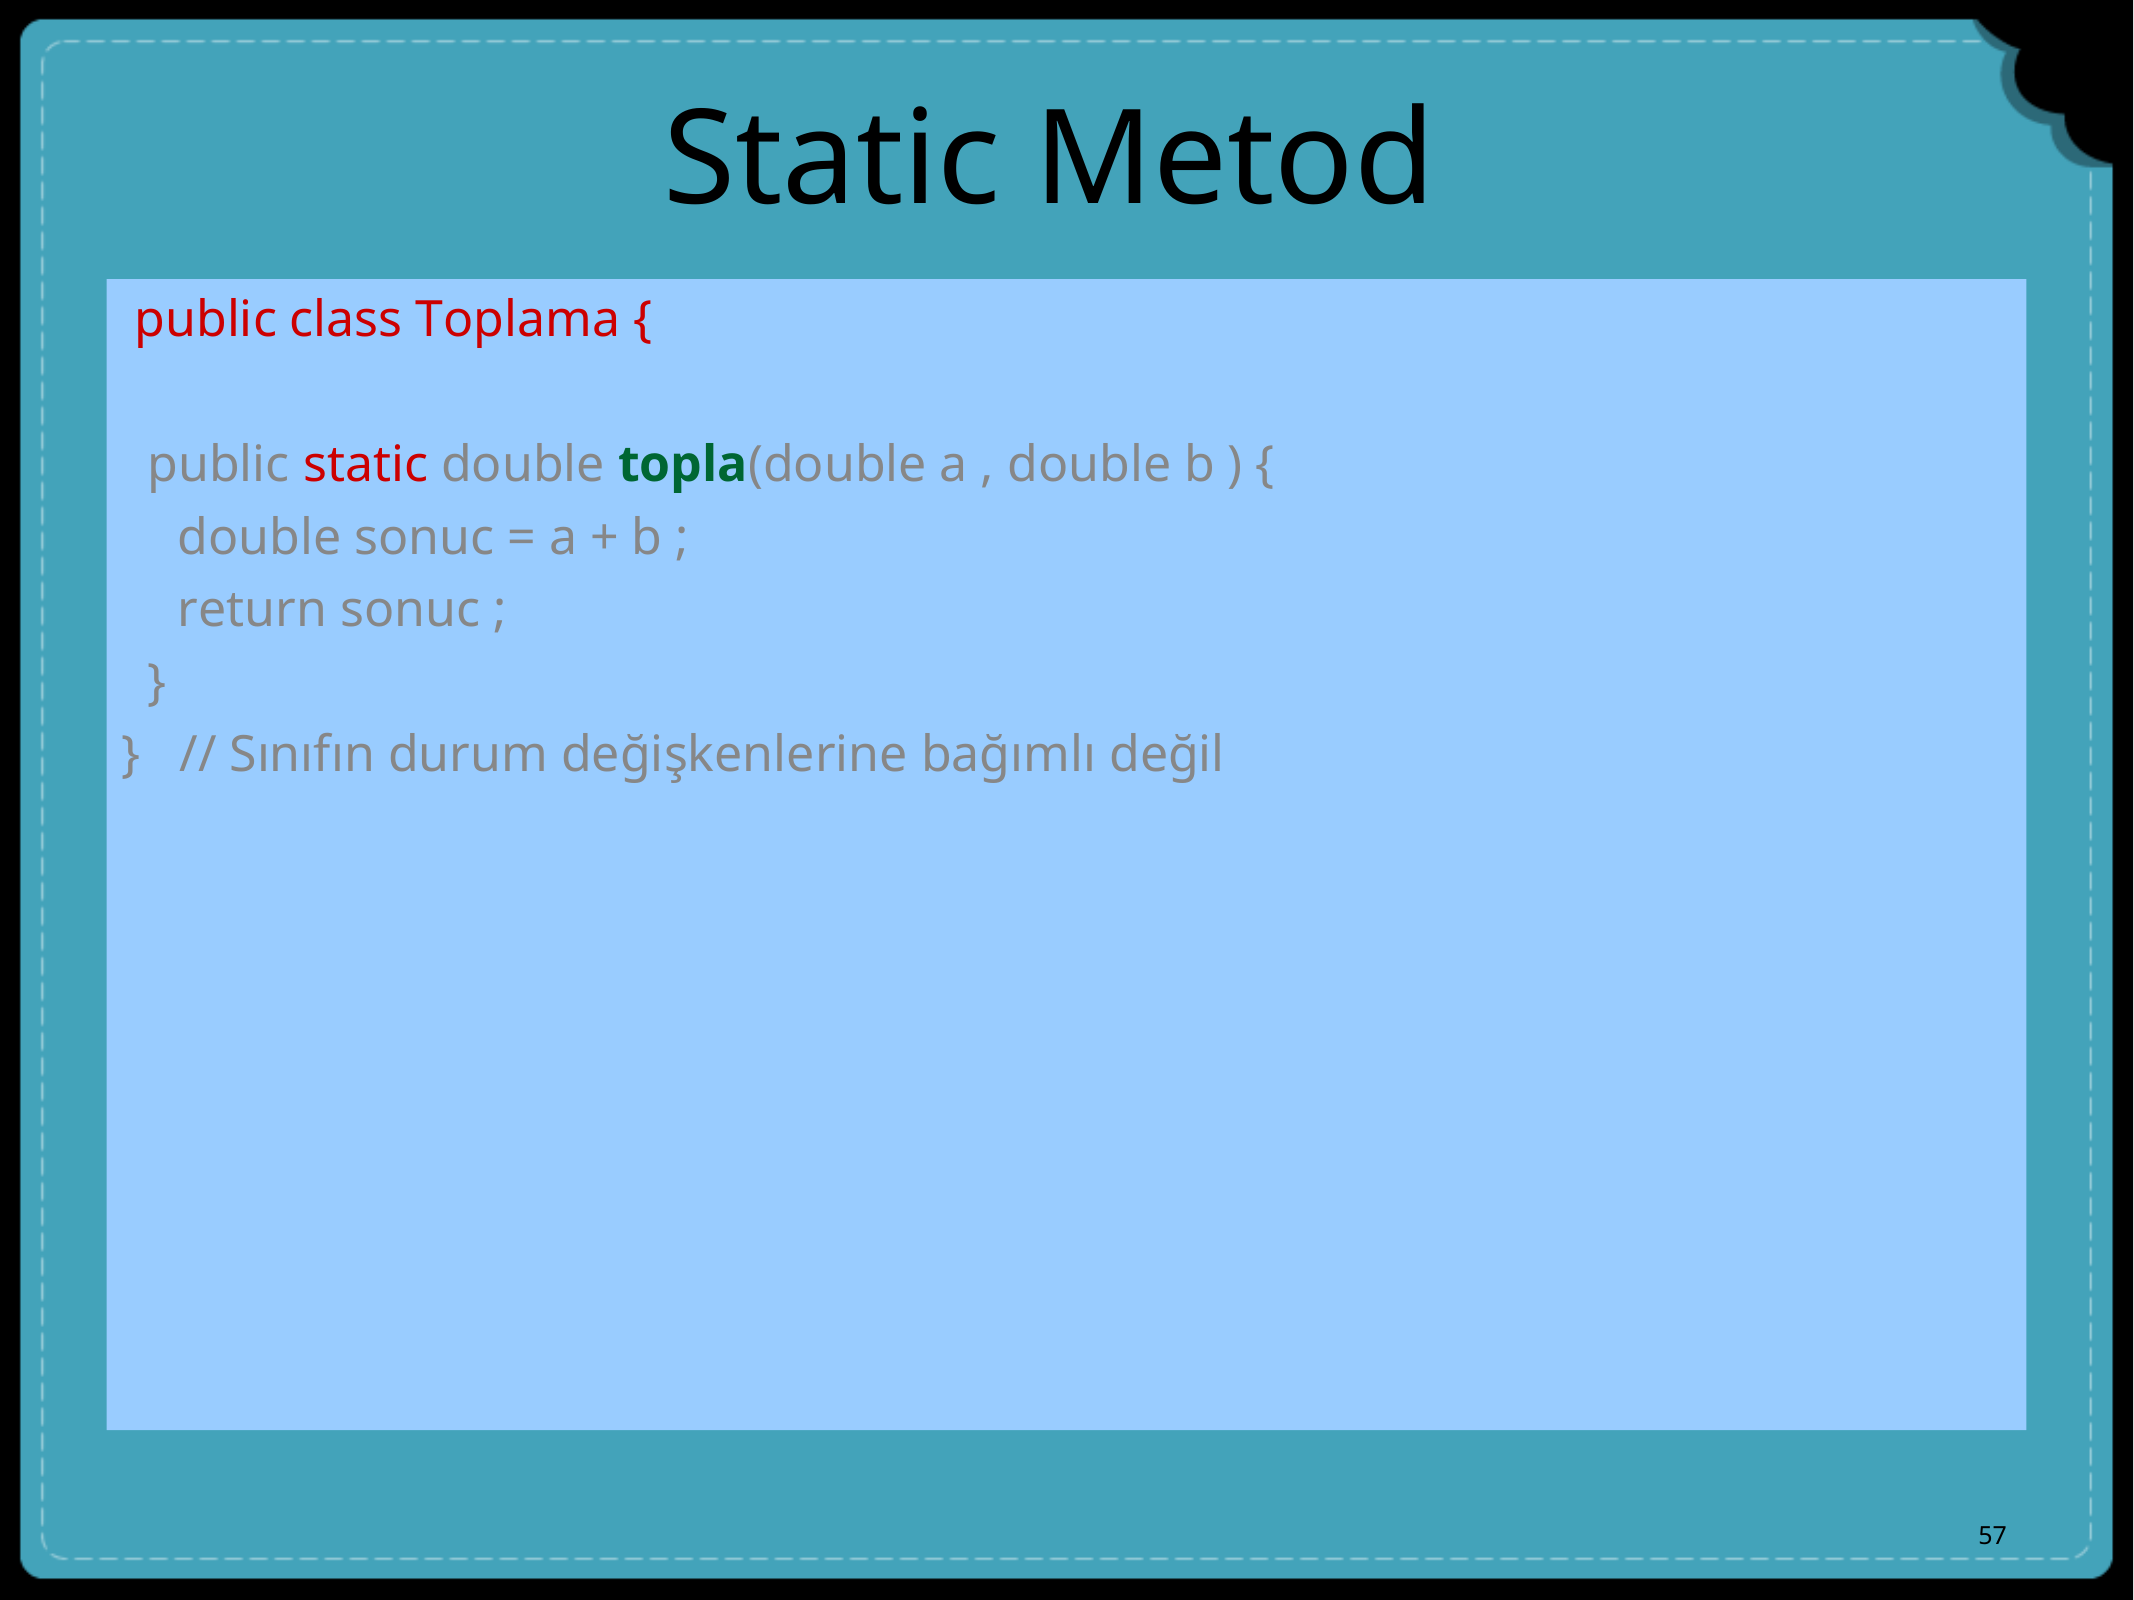

# Static Metod
 public class Toplama {
 public static double topla(double a , double b ) {
	double sonuc = a + b ;
	return sonuc ;
 }
} // Sınıfın durum değişkenlerine bağımlı değil
57